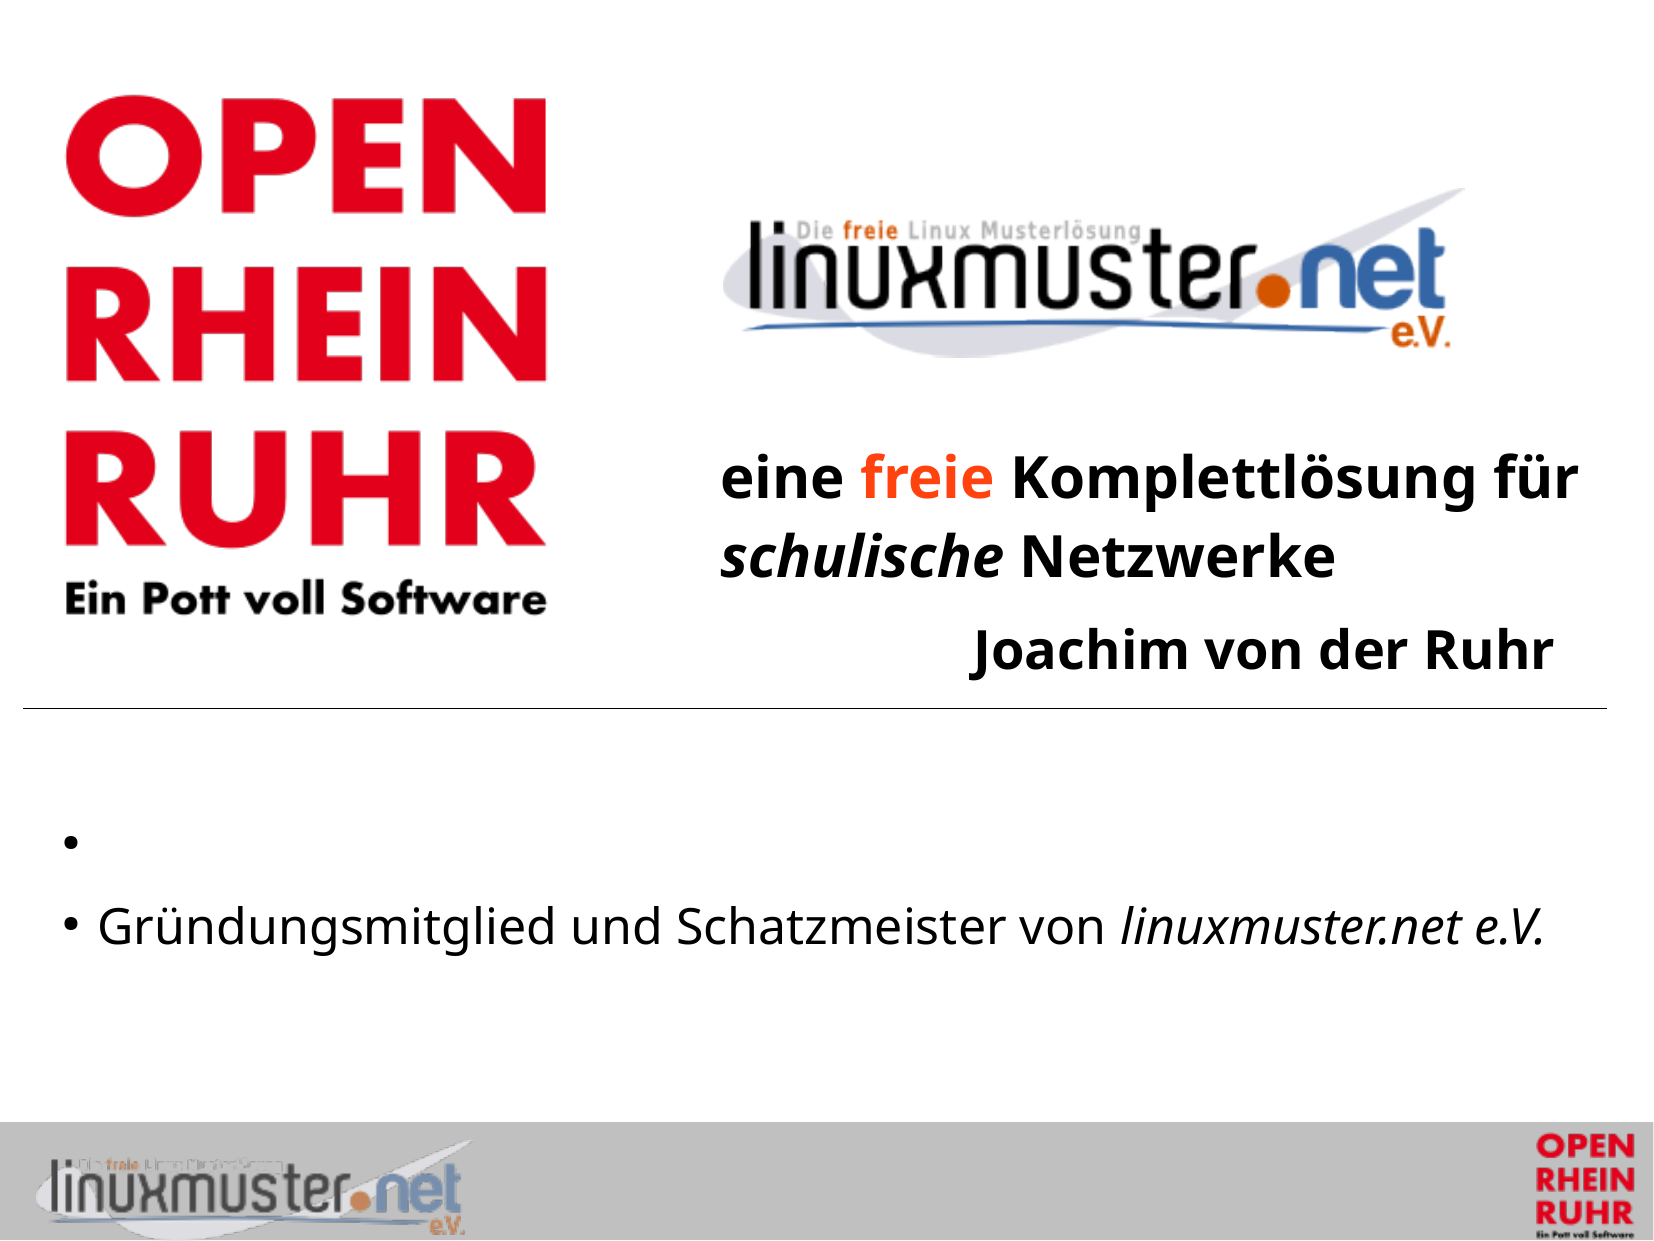

# eine freie Komplettlösung für schulische Netzwerke
Joachim von der Ruhr
Gründungsmitglied und Schatzmeister von linuxmuster.net e.V.